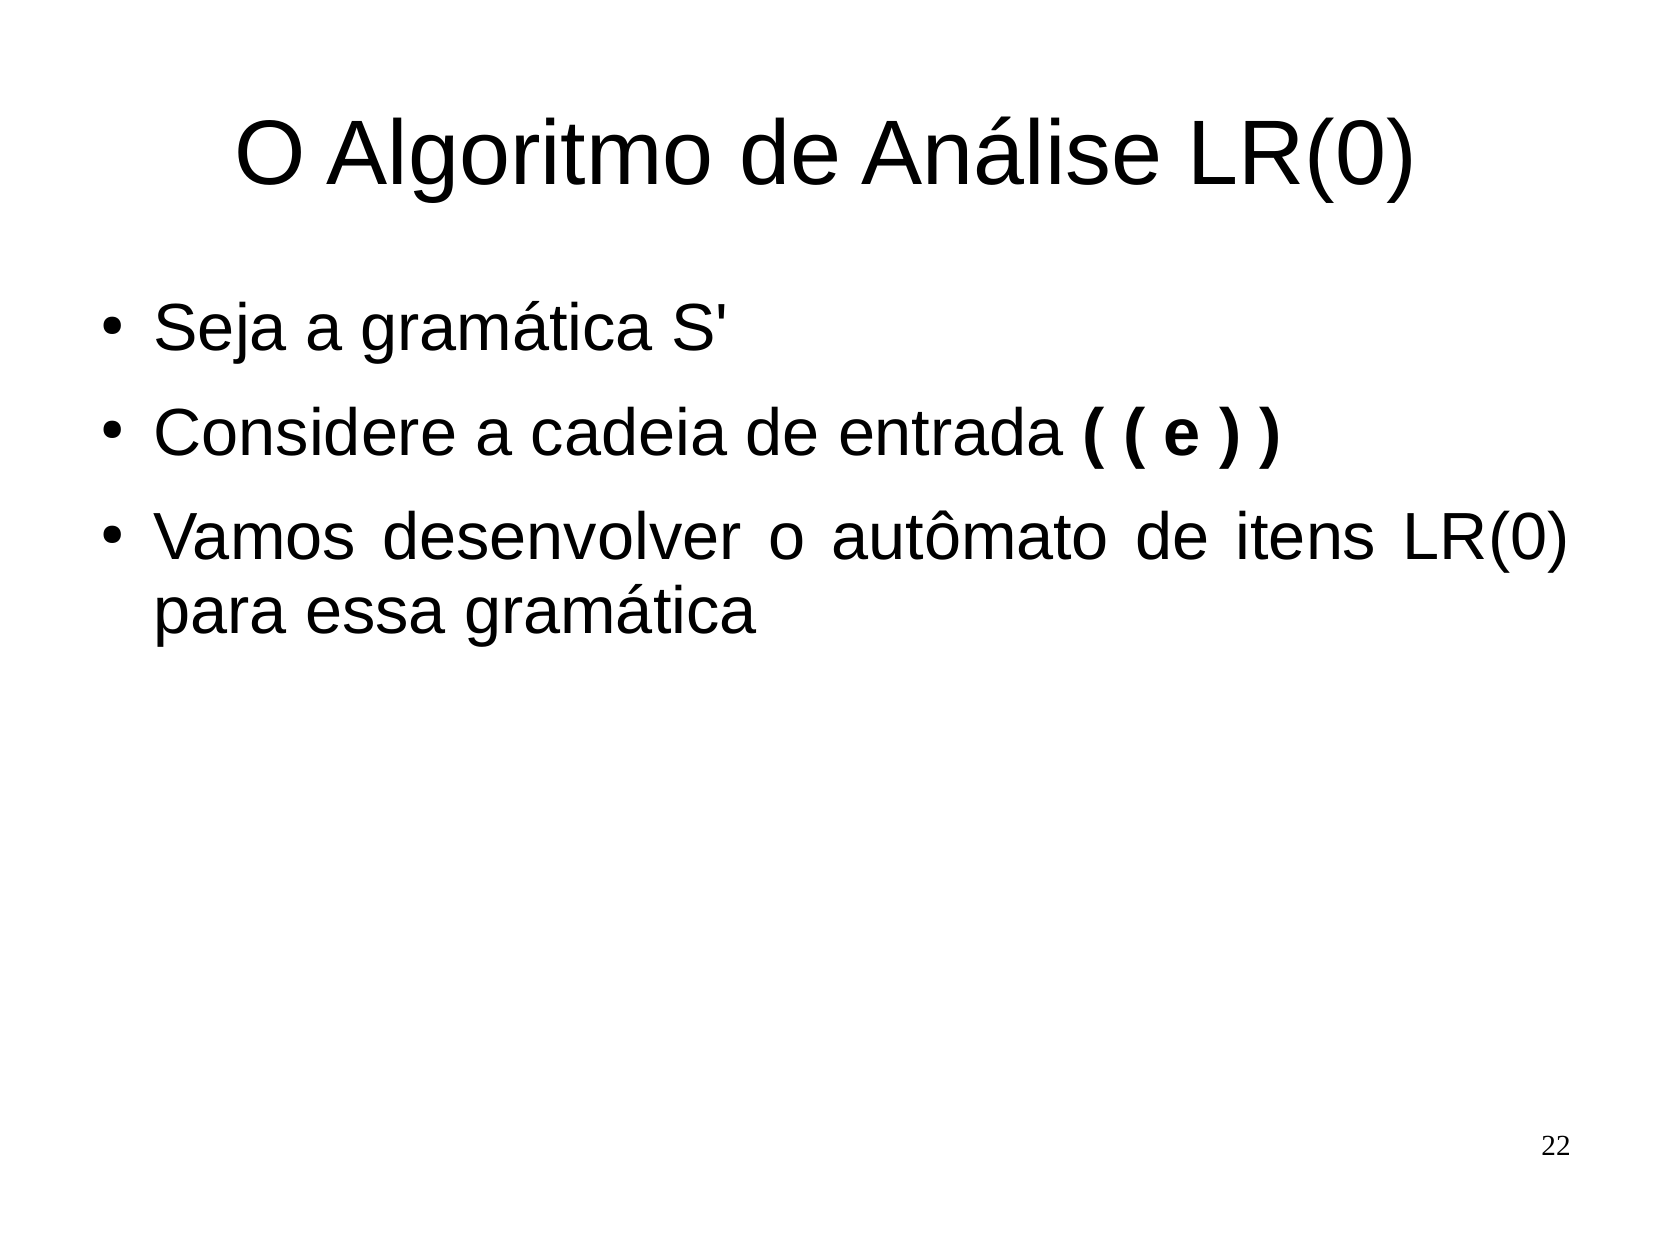

# O Algoritmo de Análise LR(0)
Seja a gramática S'
Considere a cadeia de entrada ( ( e ) )
Vamos desenvolver o autômato de itens LR(0) para essa gramática
22